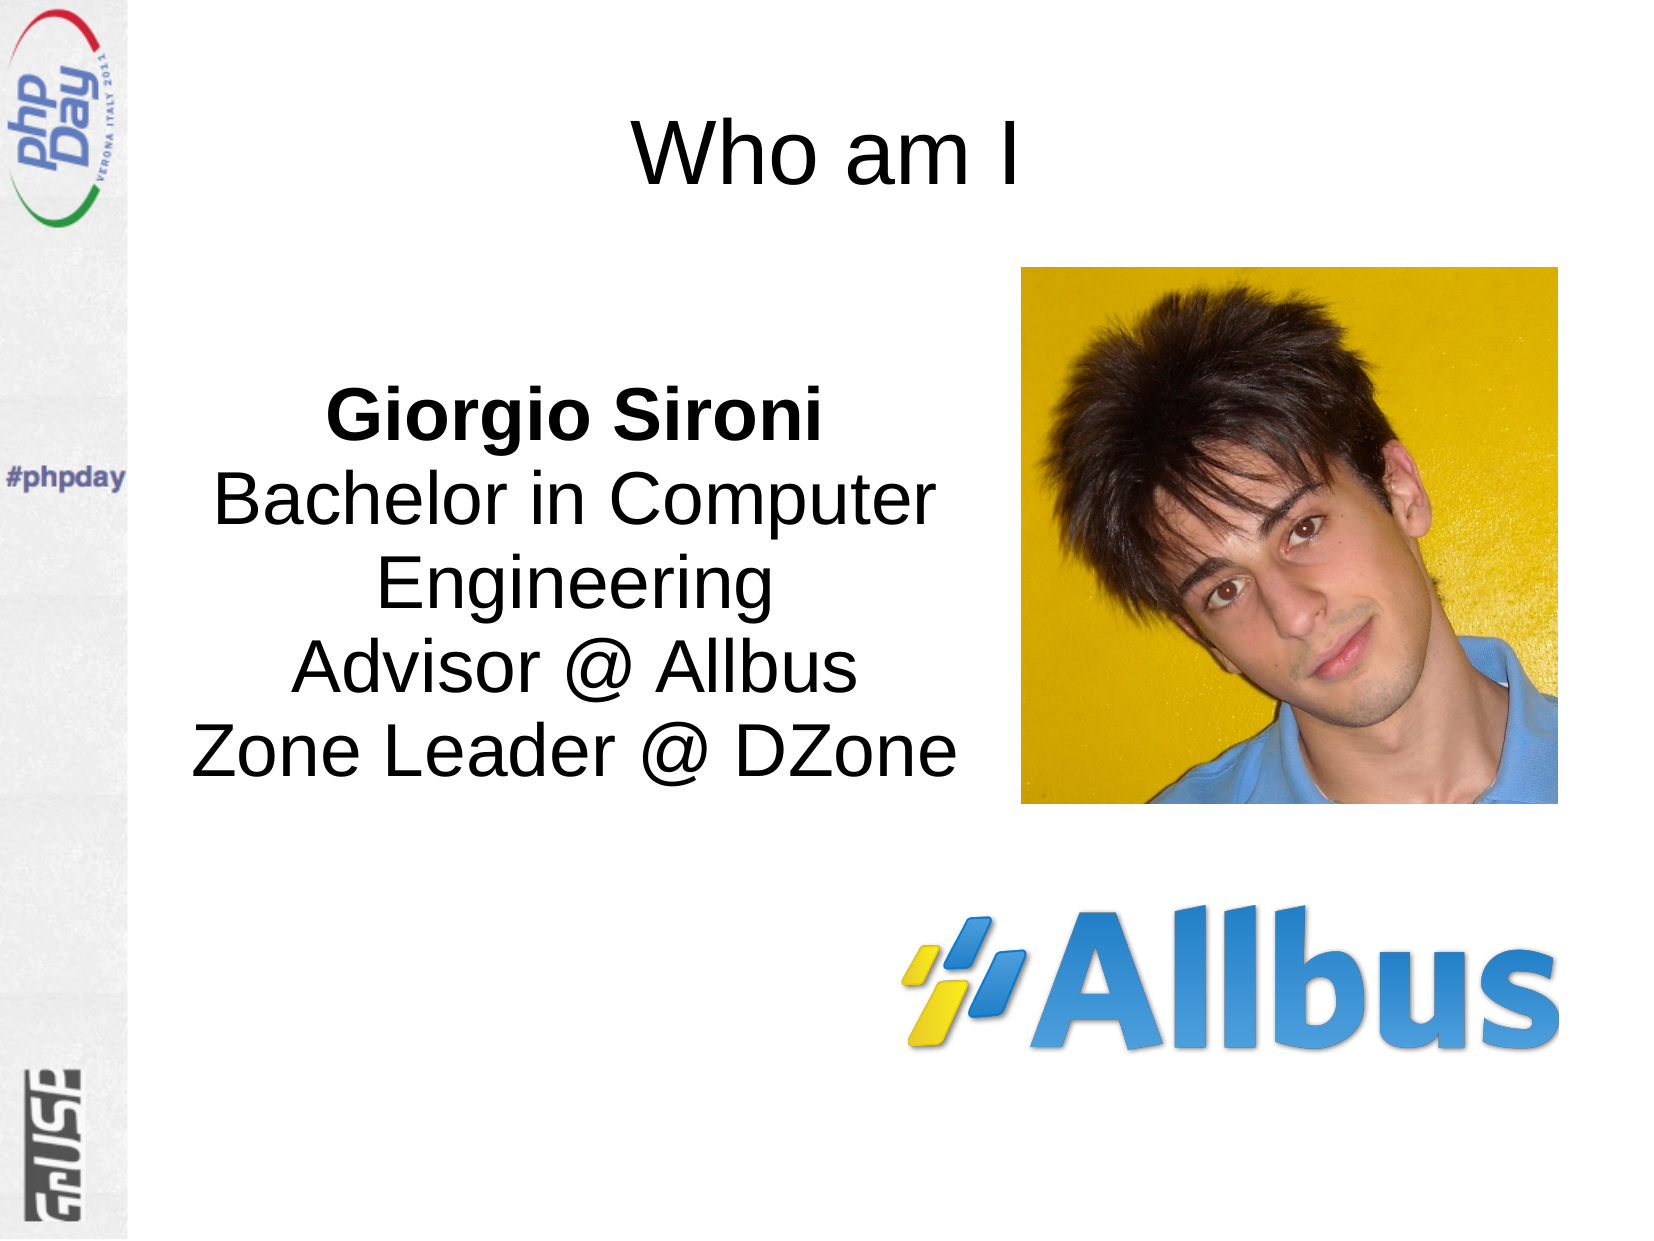

# Who am I
Giorgio Sironi
Bachelor in Computer Engineering
Advisor @ Allbus
Zone Leader @ DZone